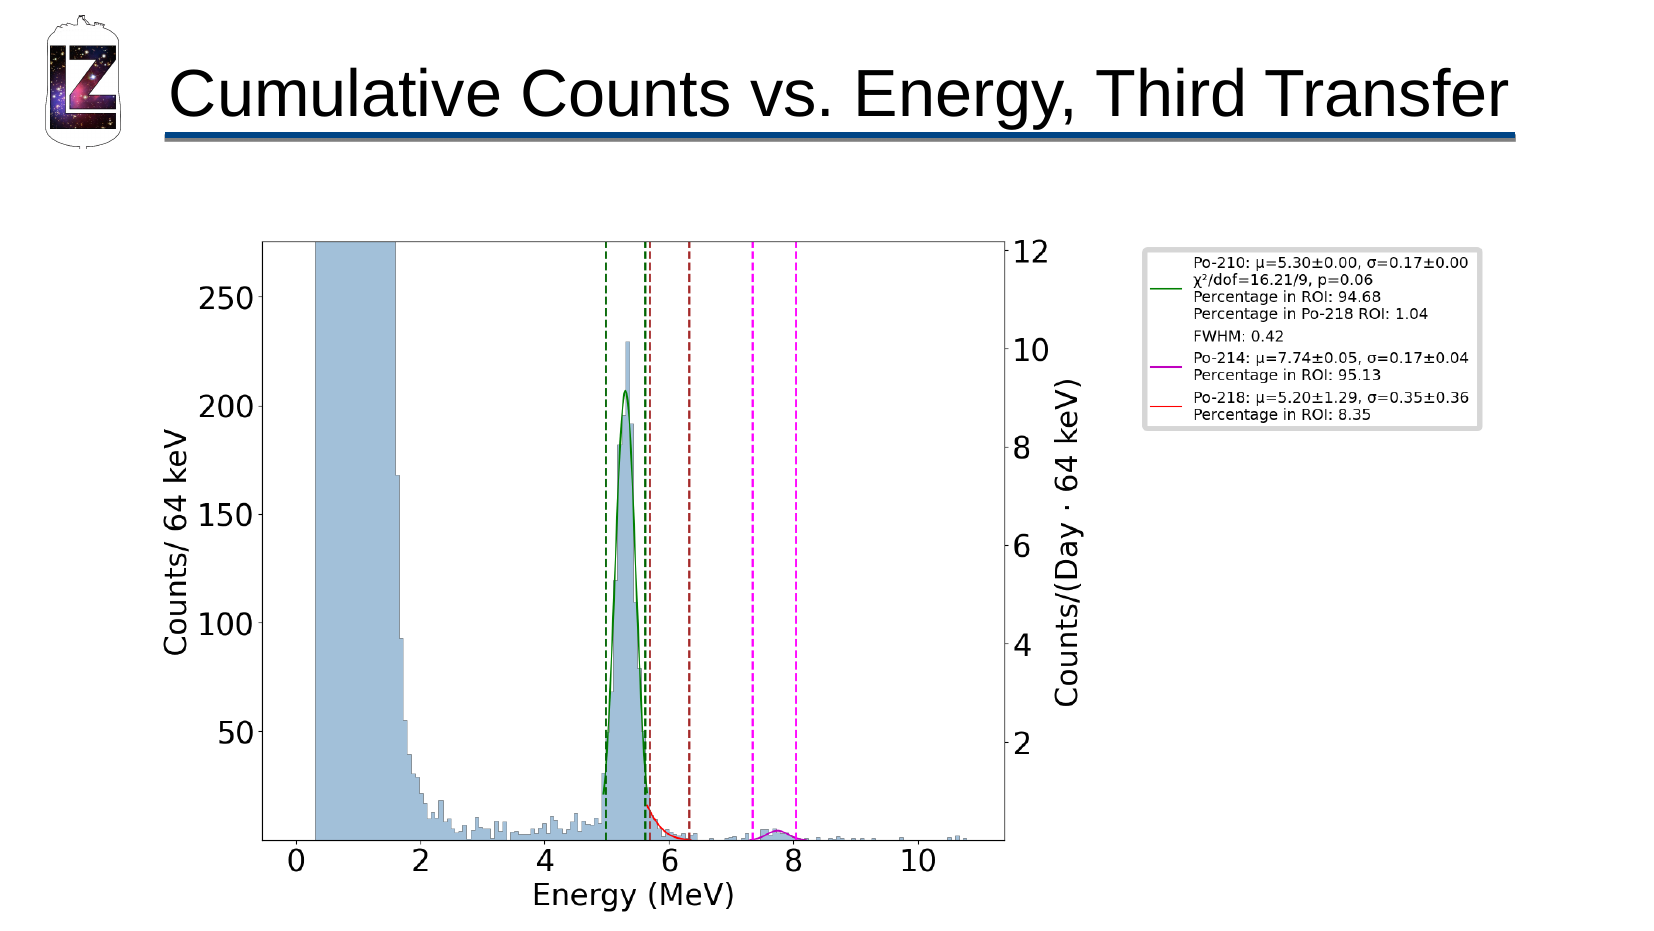

# Cumulative Counts vs. Energy, Third Transfer